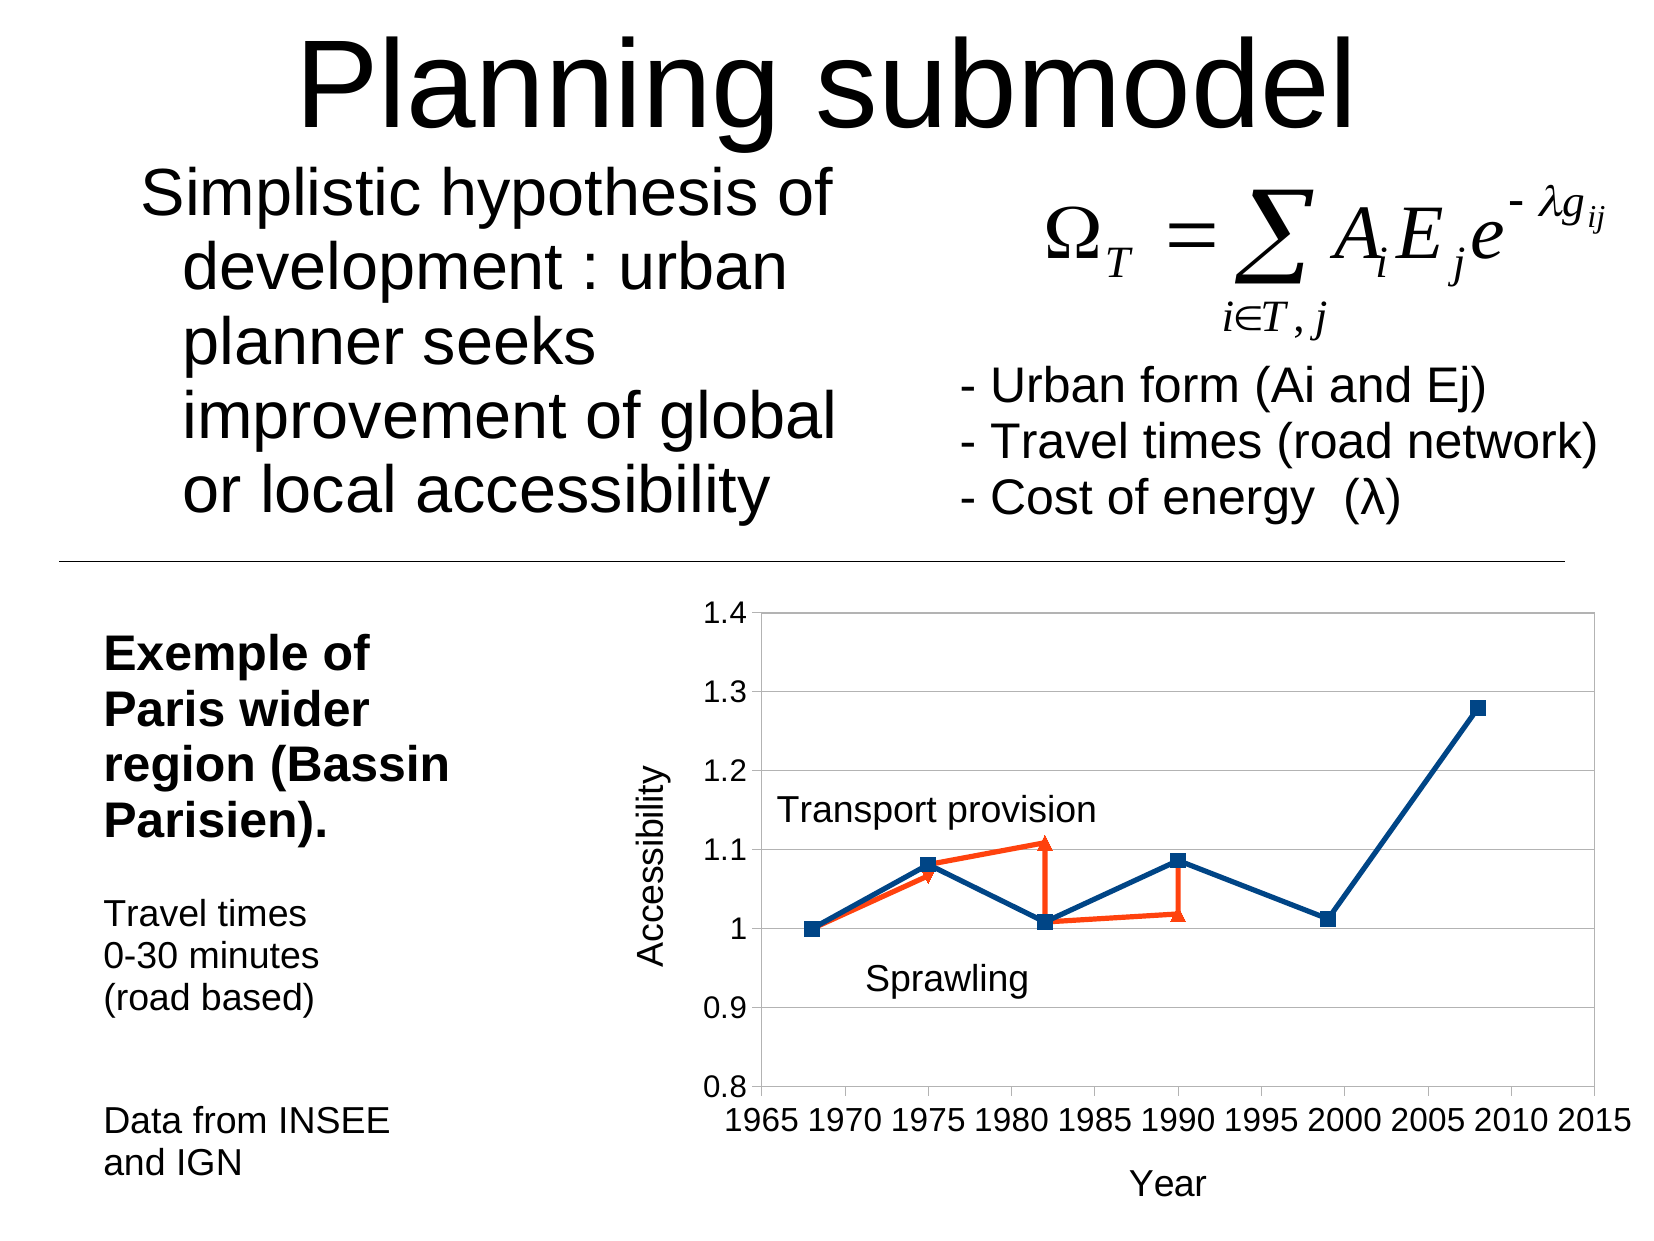

Planning submodel
# Simplistic hypothesis of development : urban planner seeks improvement of global or local accessibility
- Urban form (Ai and Ej)
- Travel times (road network)
- Cost of energy (λ)
### Chart
| Category | Colonne C | Colonne C | Colonne C | Colonne C |
|---|---|---|---|---|Exemple of Paris wider region (Bassin Parisien).
Transport provision
Travel times
0-30 minutes (road based)
Sprawling
Data from INSEE
and IGN
6